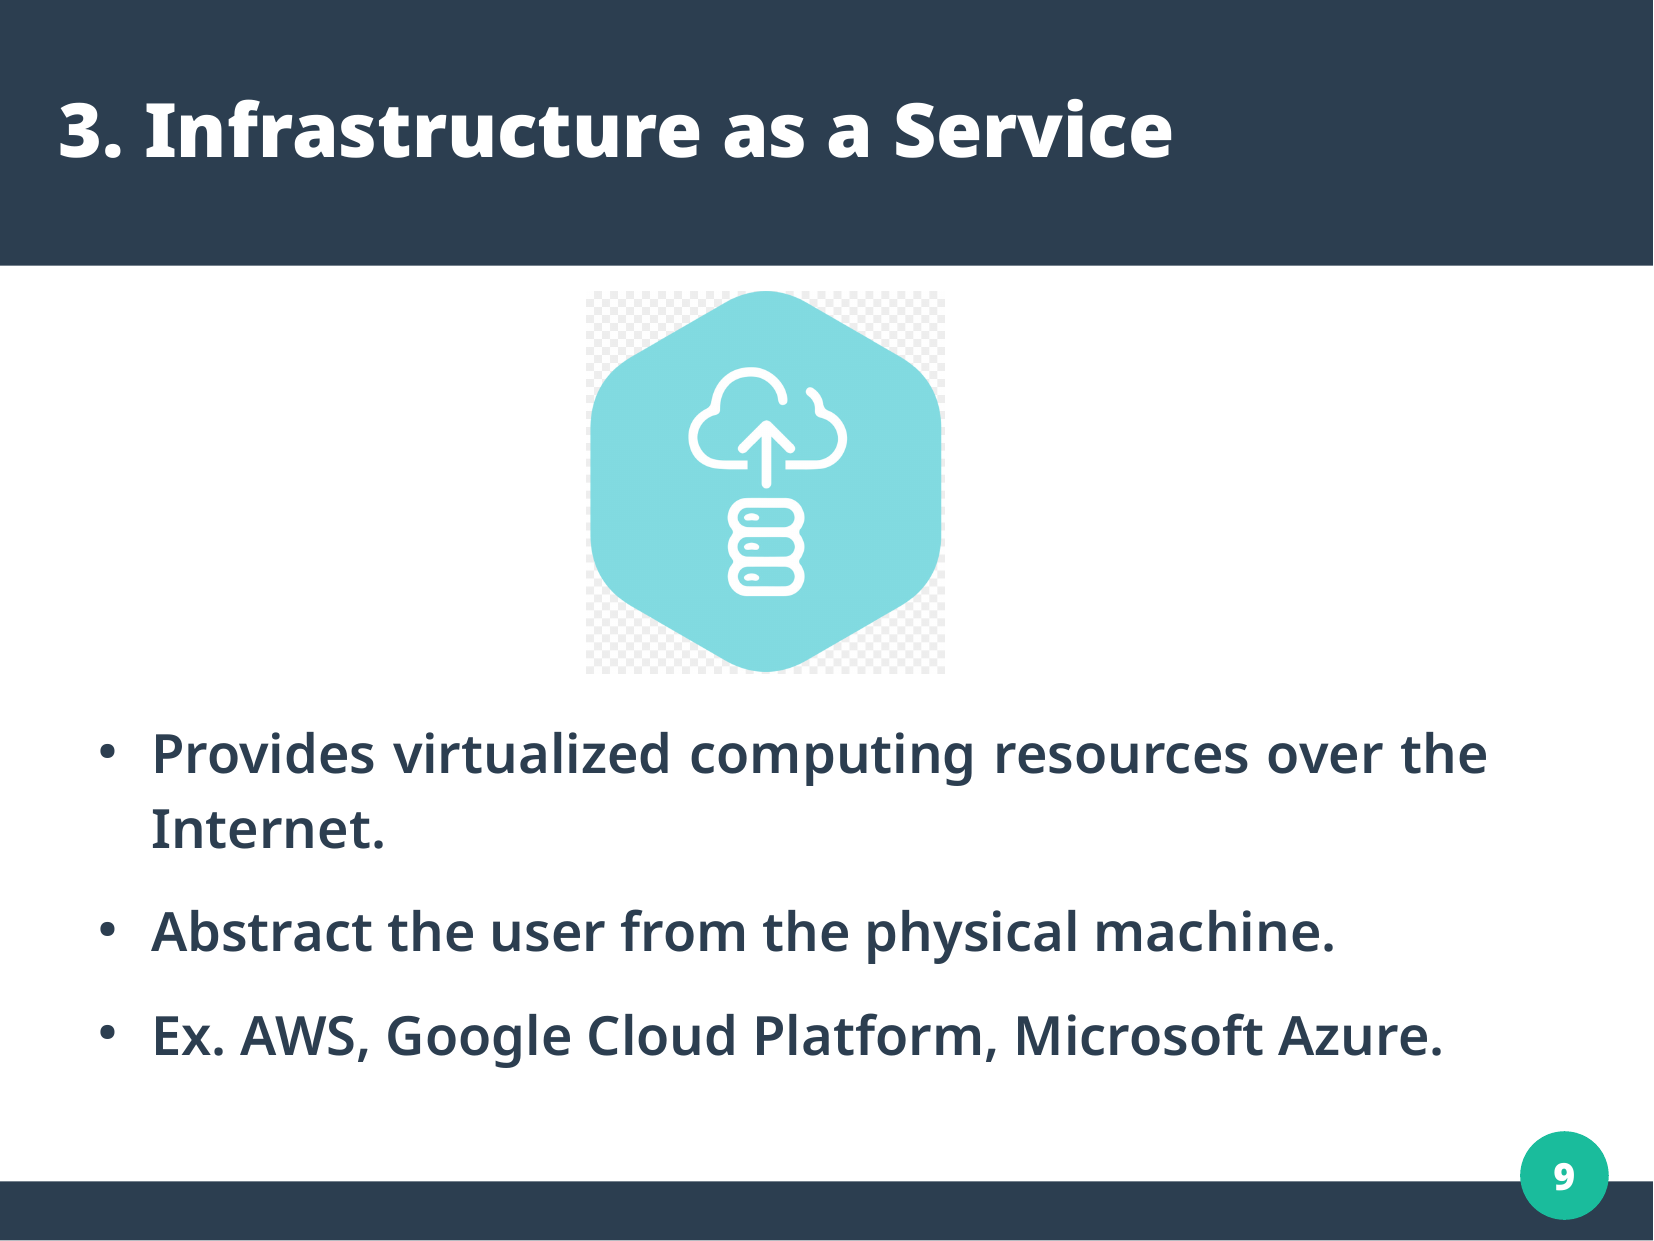

# 3. Infrastructure as a Service
Provides virtualized computing resources over the Internet.
Abstract the user from the physical machine.
Ex. AWS, Google Cloud Platform, Microsoft Azure.
9